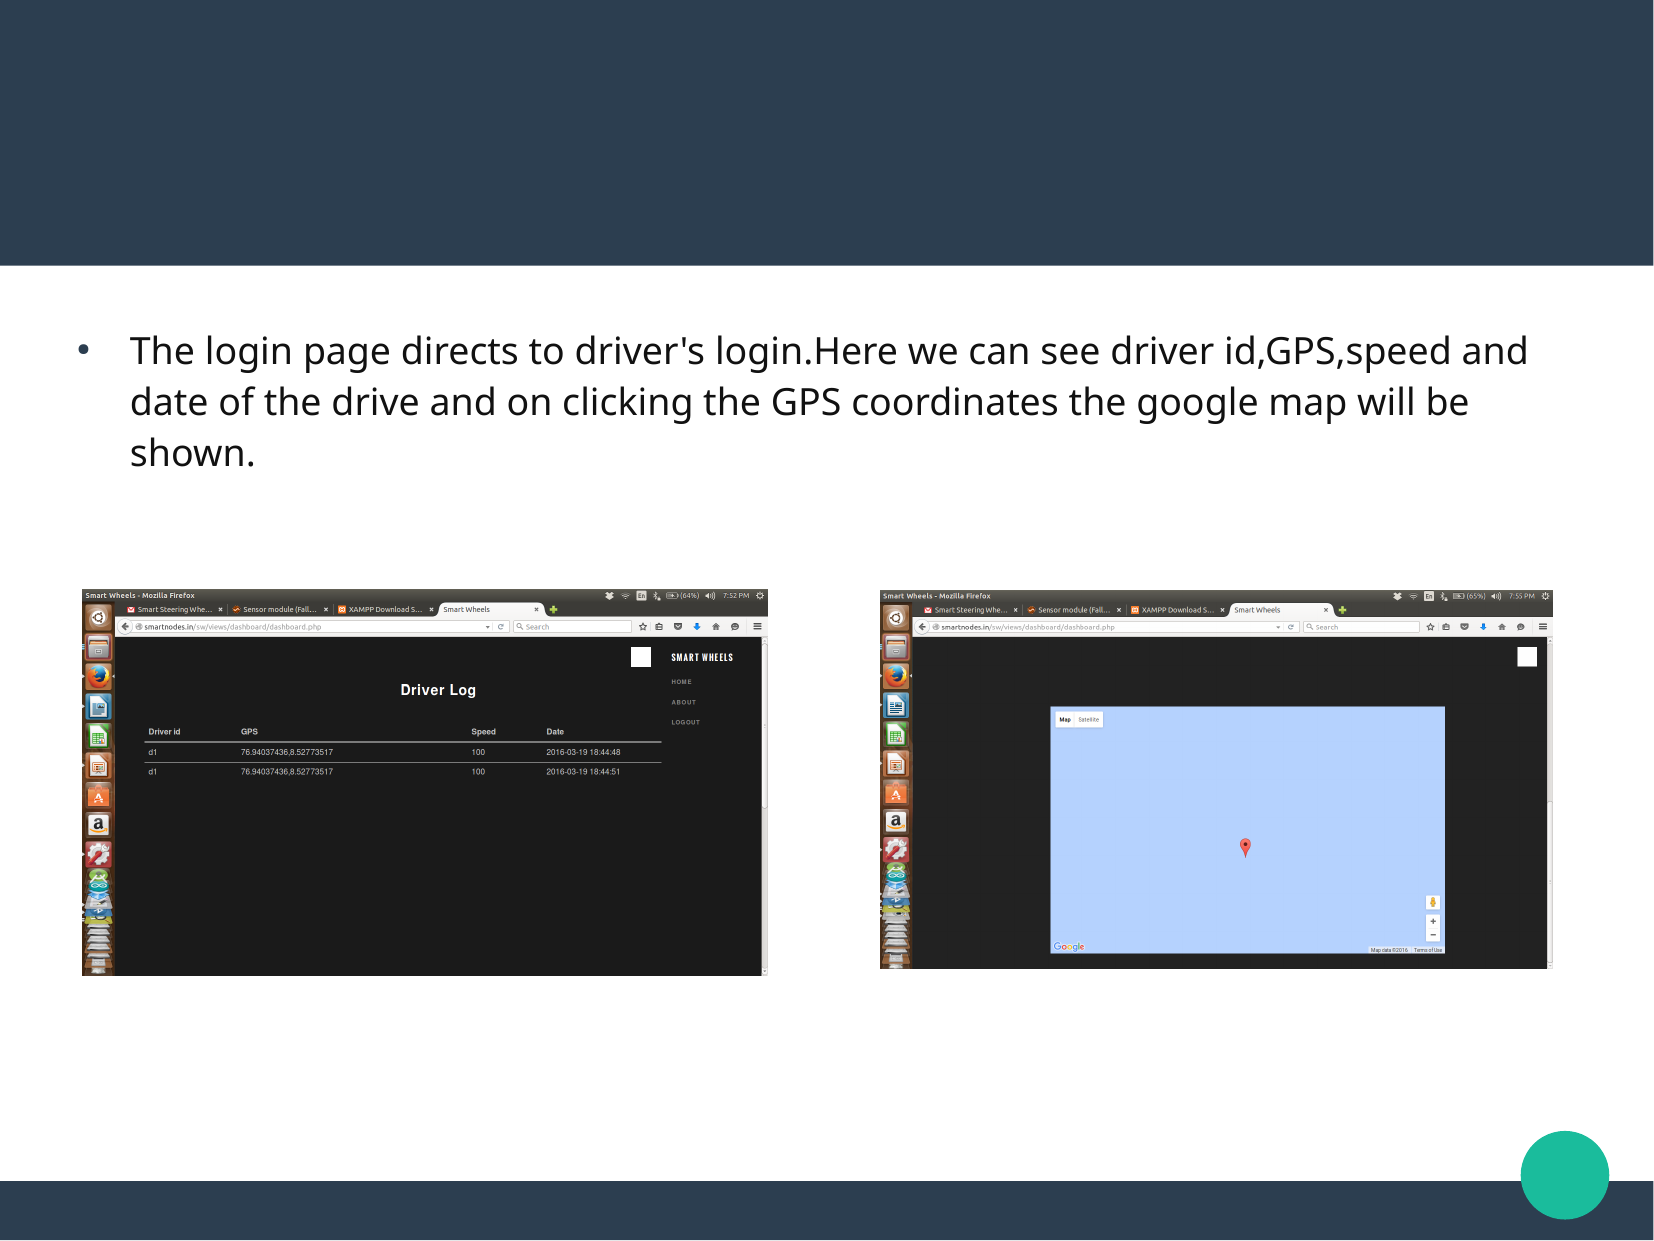

#
The login page directs to driver's login.Here we can see driver id,GPS,speed and date of the drive and on clicking the GPS coordinates the google map will be shown.